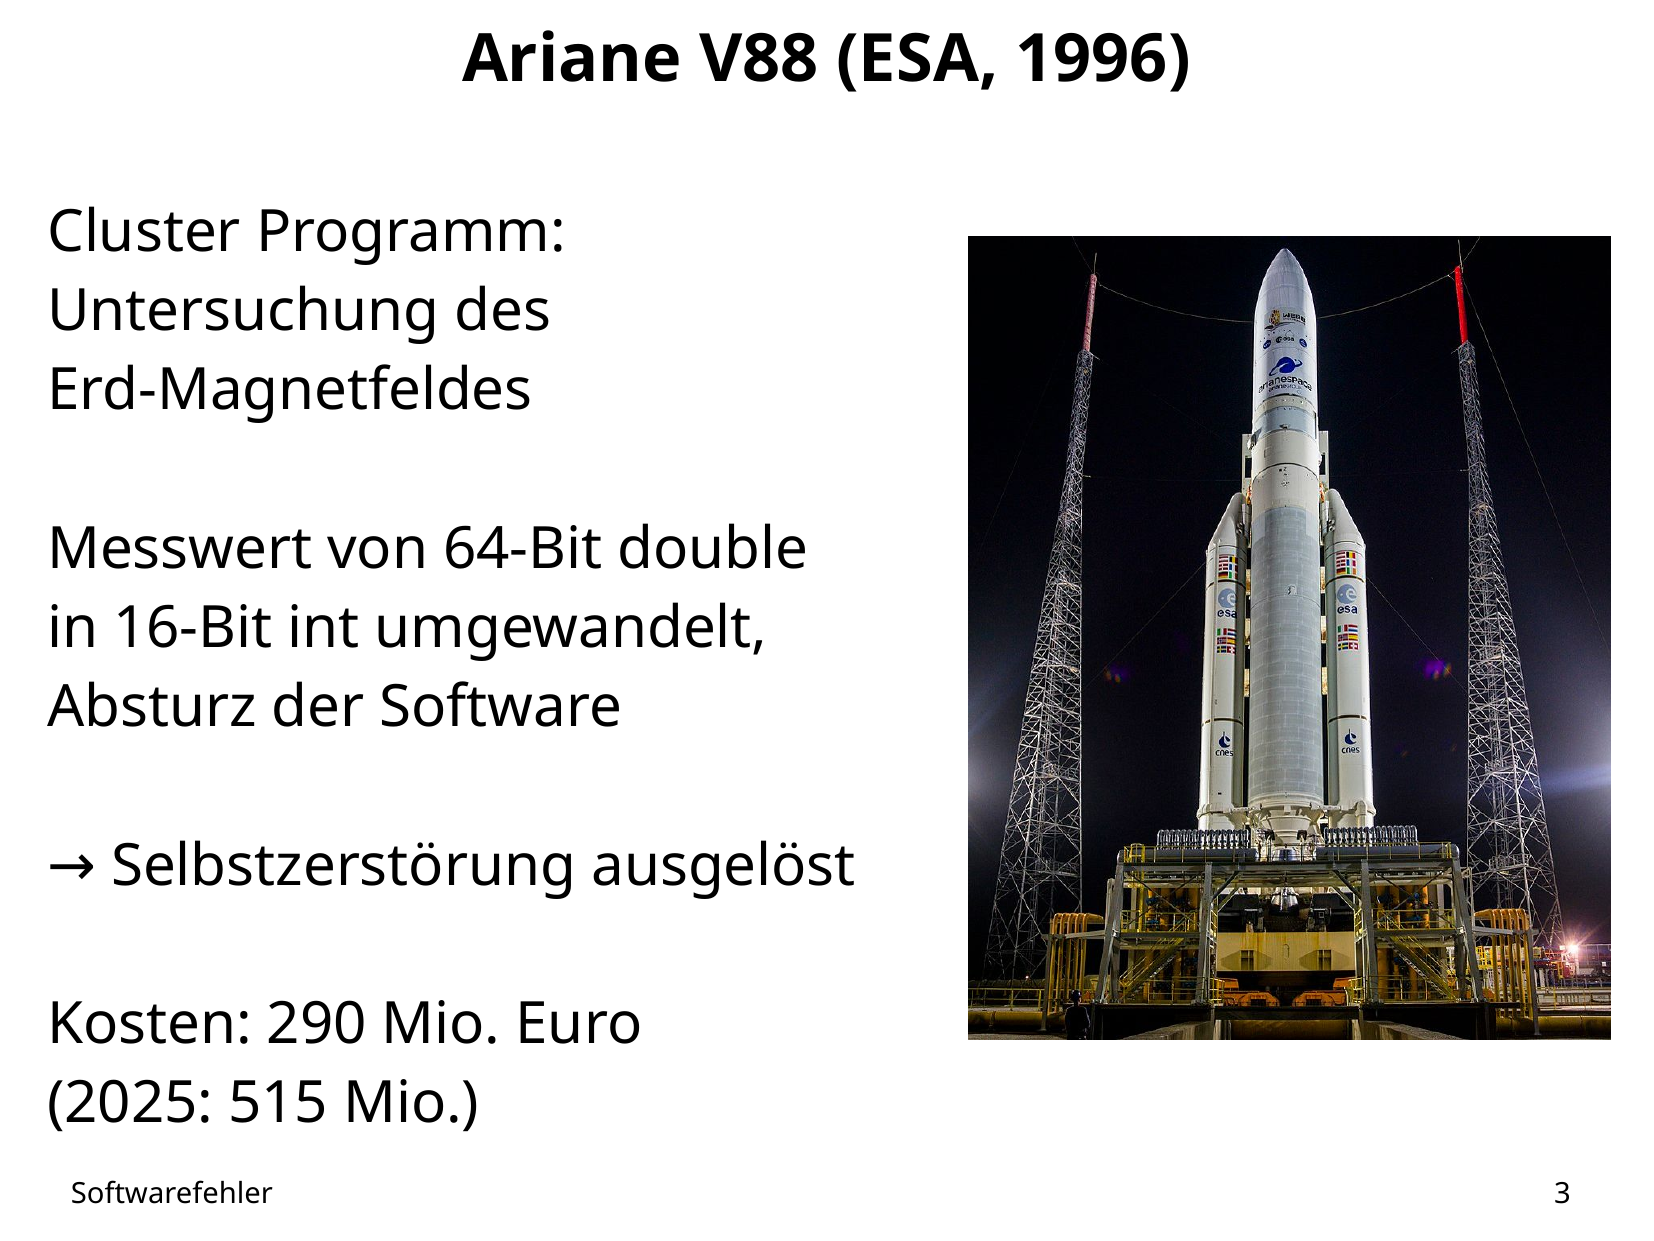

# Ariane V88 (ESA, 1996)
Cluster Programm:
Untersuchung des
Erd-Magnetfeldes
Messwert von 64-Bit double
in 16-Bit int umgewandelt, Absturz der Software
→ Selbstzerstörung ausgelöst
Kosten: 290 Mio. Euro
(2025: 515 Mio.)
Softwarefehler
3